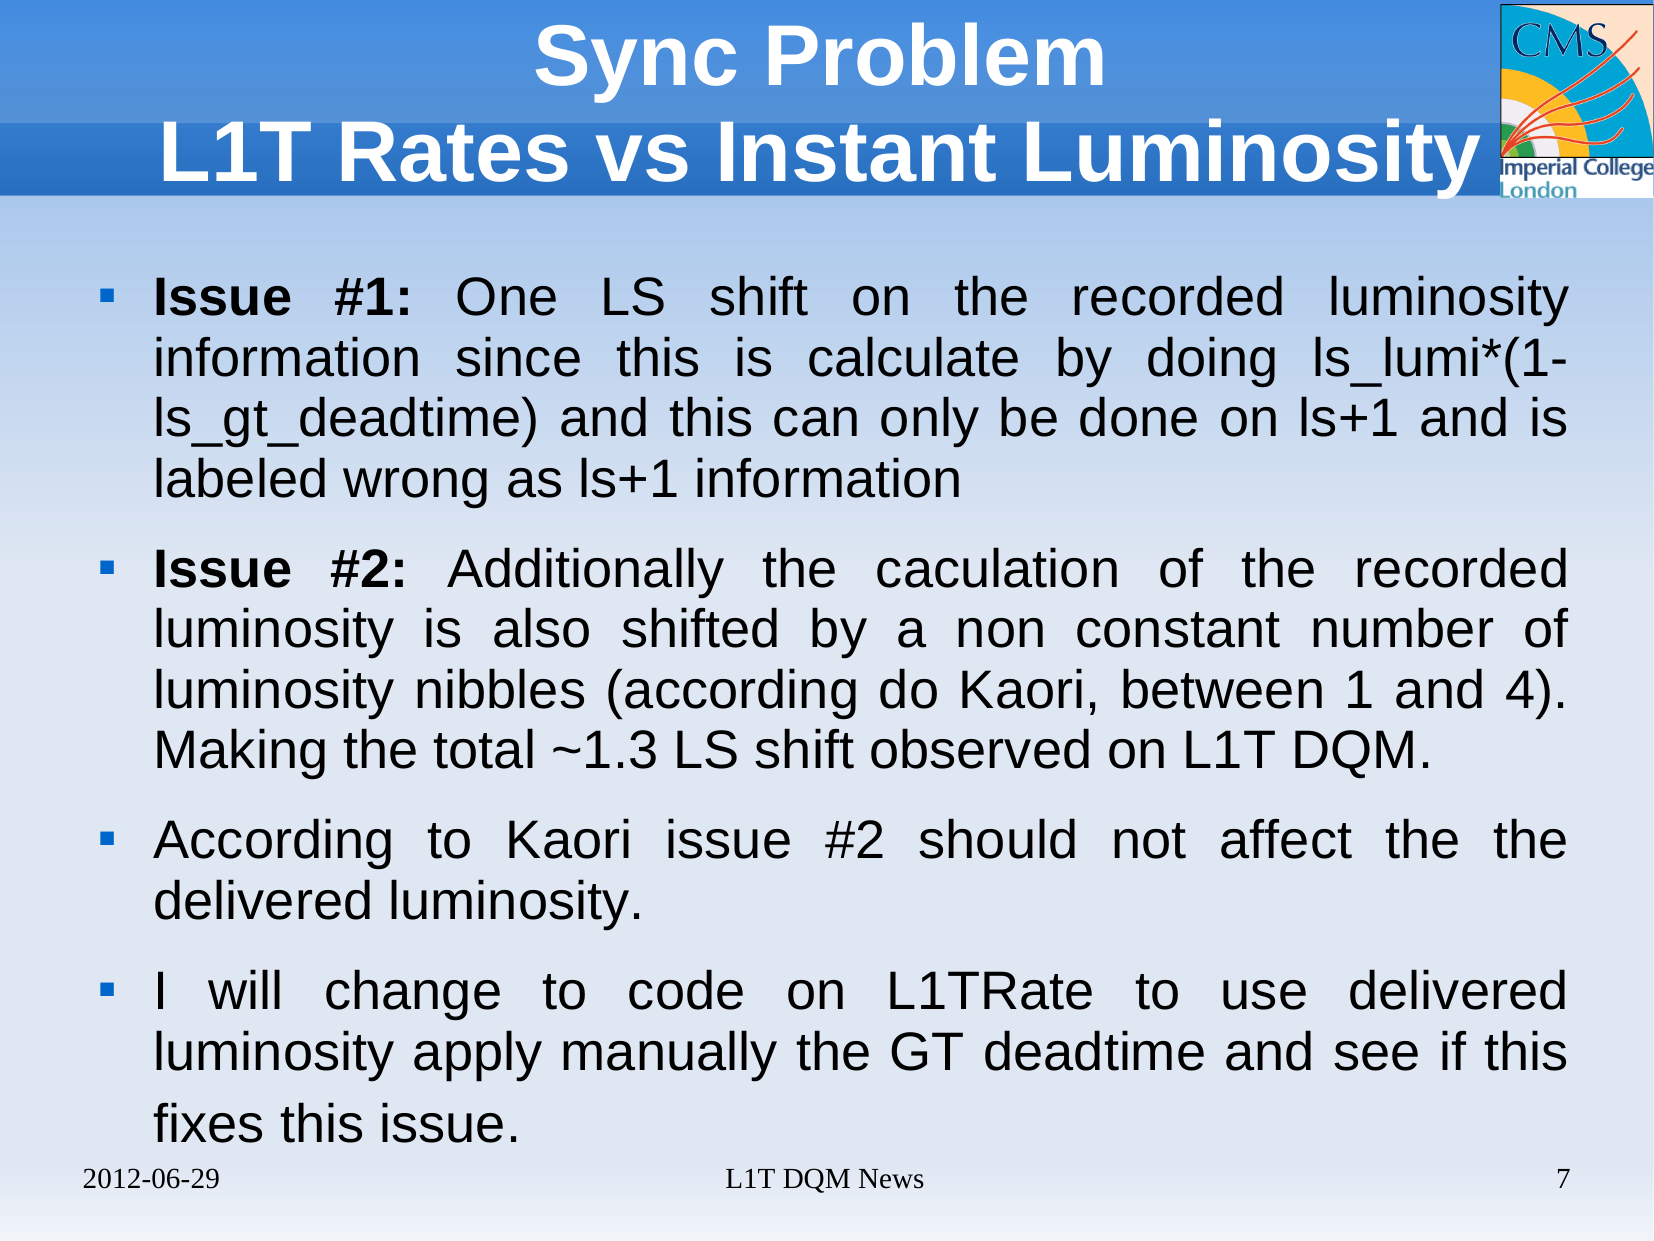

# Sync Problem L1T Rates vs Instant Luminosity
Issue #1: One LS shift on the recorded luminosity information since this is calculate by doing ls_lumi*(1-ls_gt_deadtime) and this can only be done on ls+1 and is labeled wrong as ls+1 information
Issue #2: Additionally the caculation of the recorded luminosity is also shifted by a non constant number of luminosity nibbles (according do Kaori, between 1 and 4). Making the total ~1.3 LS shift observed on L1T DQM.
According to Kaori issue #2 should not affect the the delivered luminosity.
I will change to code on L1TRate to use delivered luminosity apply manually the GT deadtime and see if this fixes this issue.
2012-06-29
L1T DQM News
7